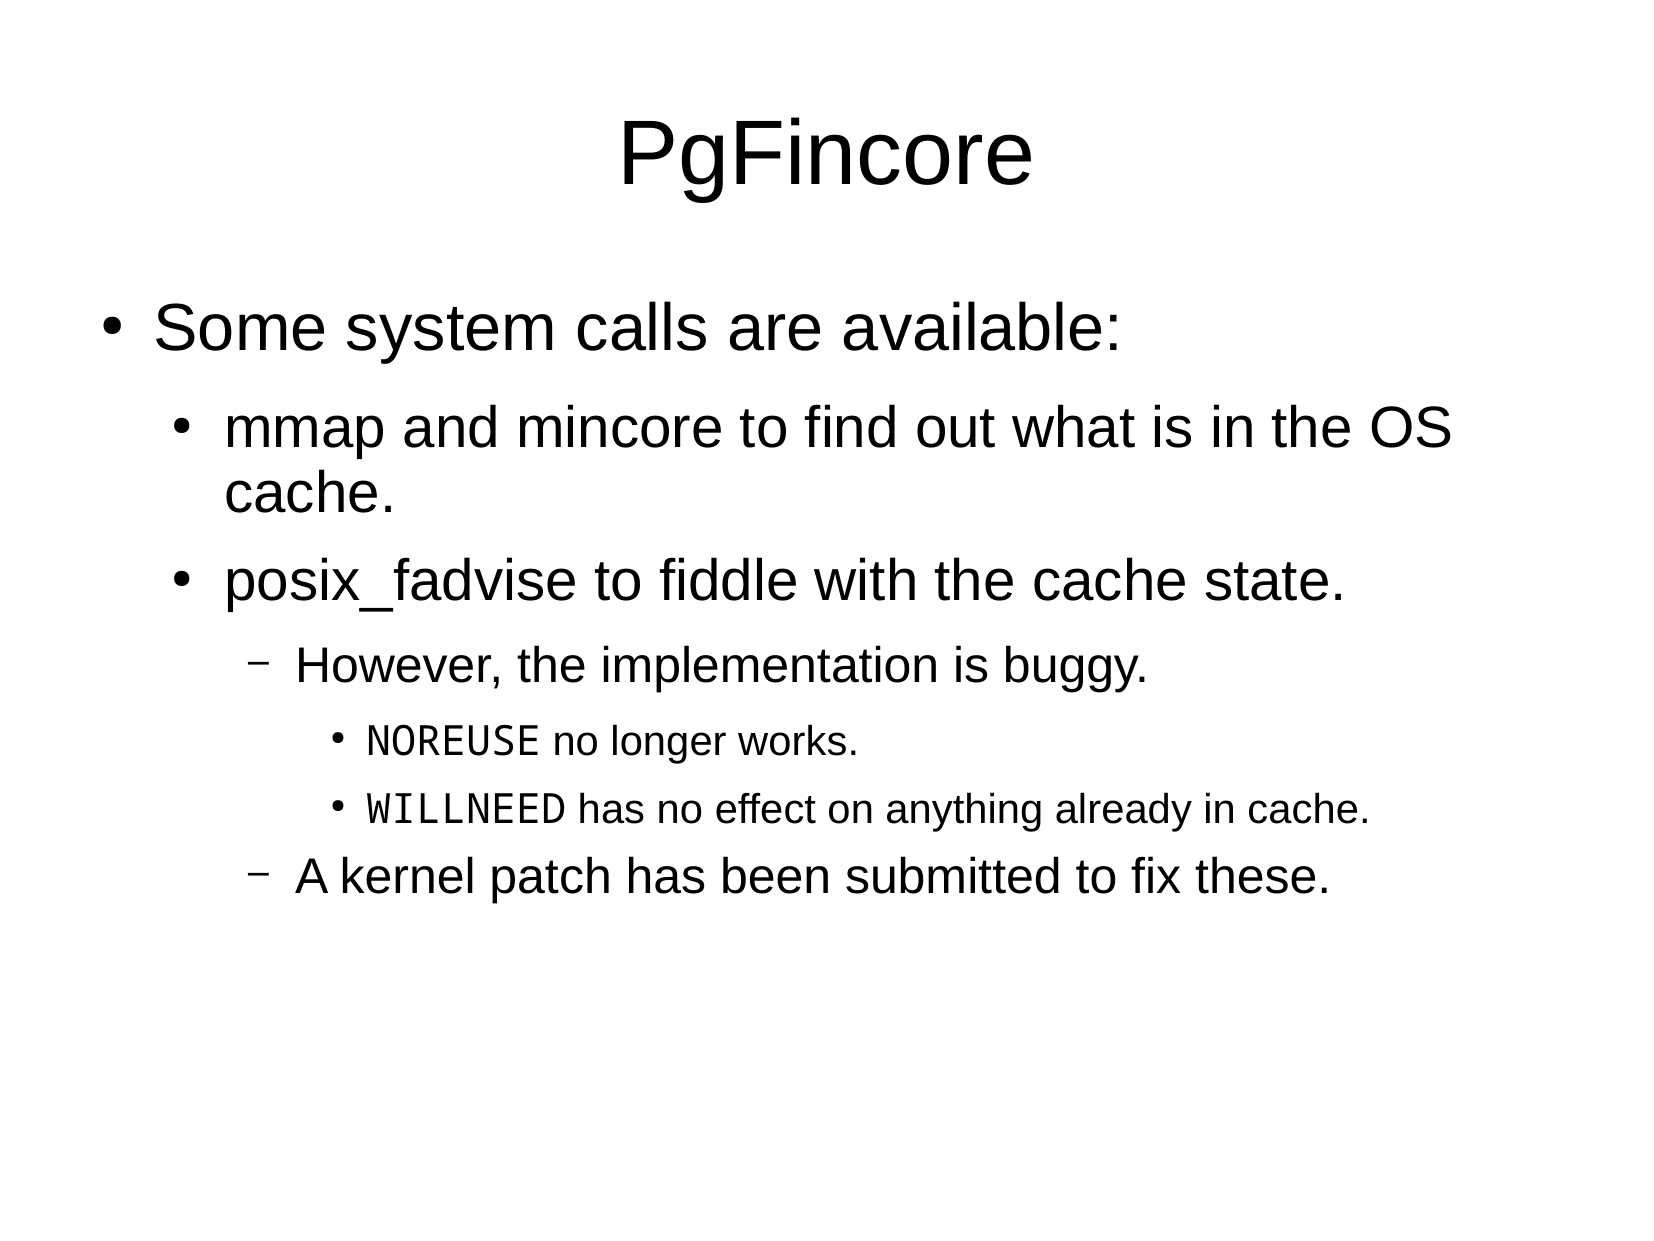

# PgFincore
Some system calls are available:
mmap and mincore to find out what is in the OS cache.
posix_fadvise to fiddle with the cache state.
However, the implementation is buggy.
NOREUSE no longer works.
WILLNEED has no effect on anything already in cache.
A kernel patch has been submitted to fix these.